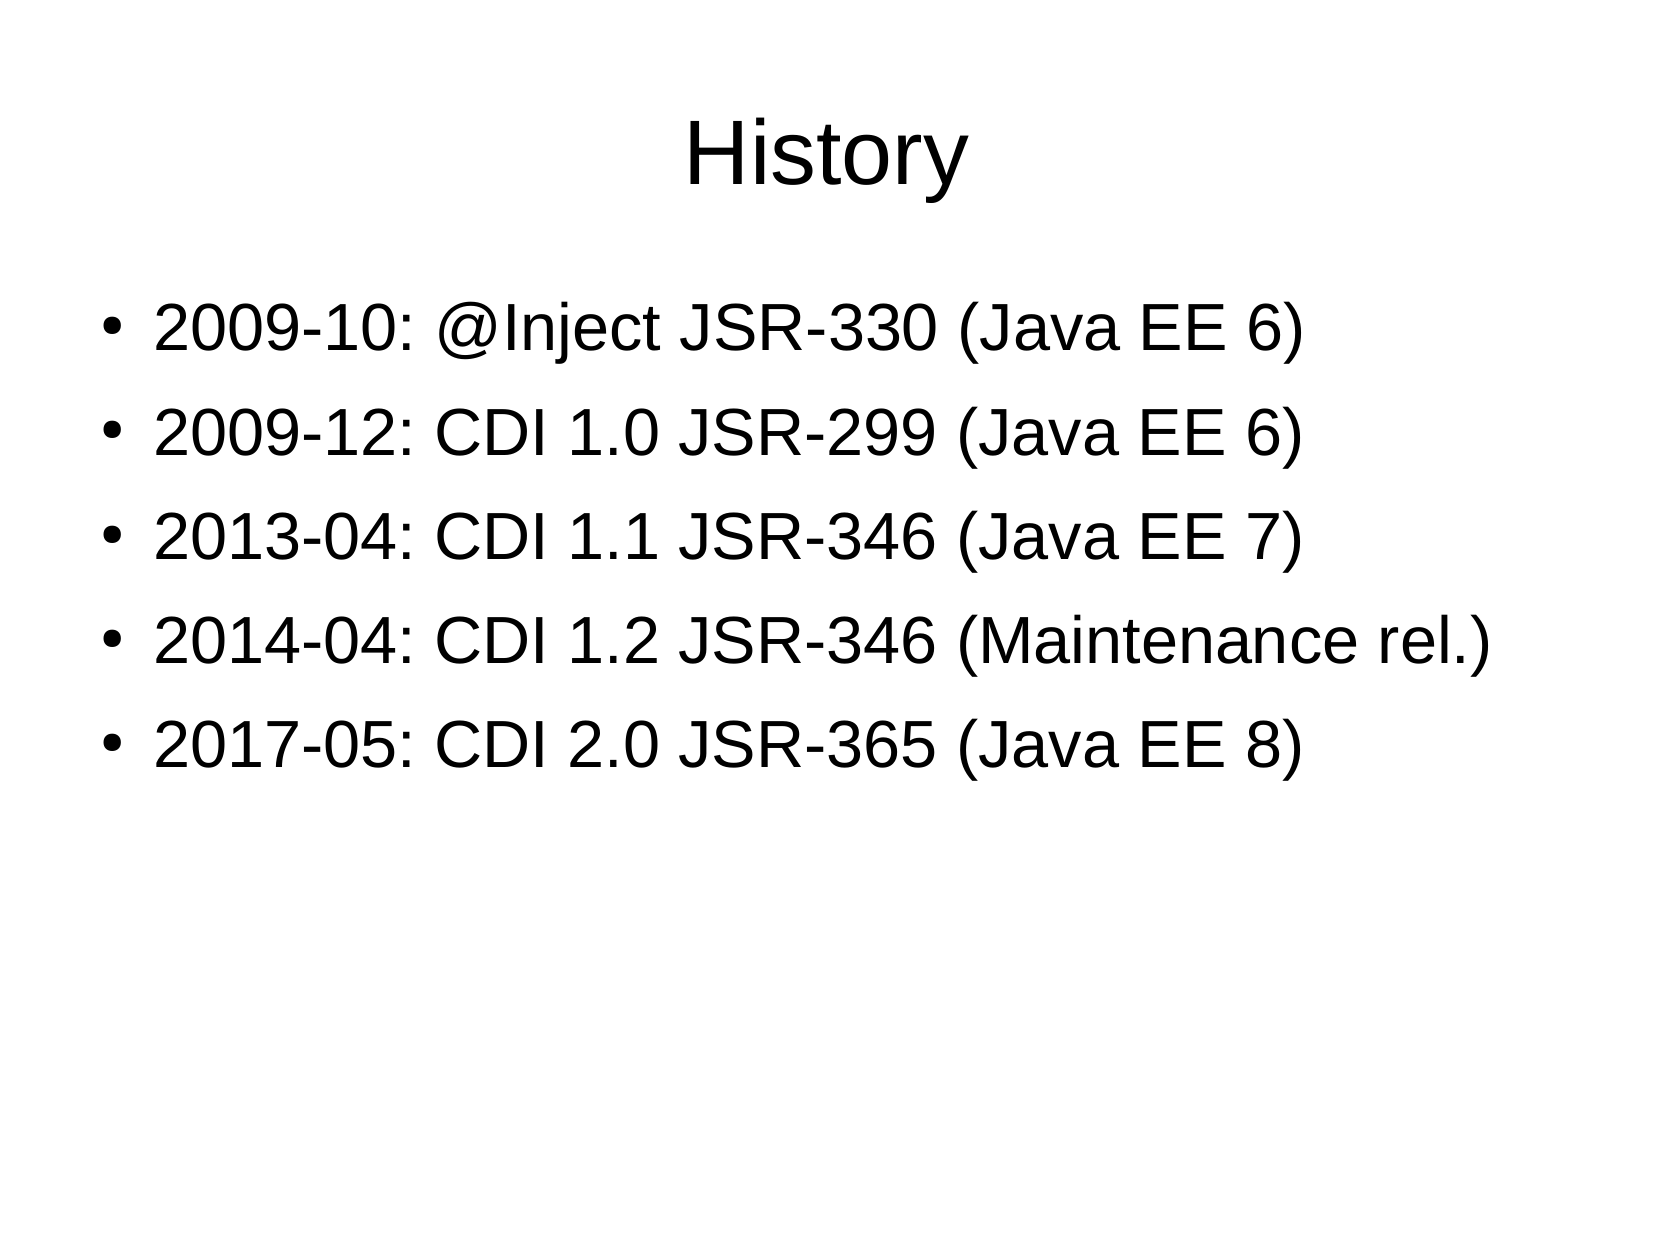

# History
2009-10: @Inject JSR-330 (Java EE 6)
2009-12: CDI 1.0 JSR-299 (Java EE 6)
2013-04: CDI 1.1 JSR-346 (Java EE 7)
2014-04: CDI 1.2 JSR-346 (Maintenance rel.)
2017-05: CDI 2.0 JSR-365 (Java EE 8)